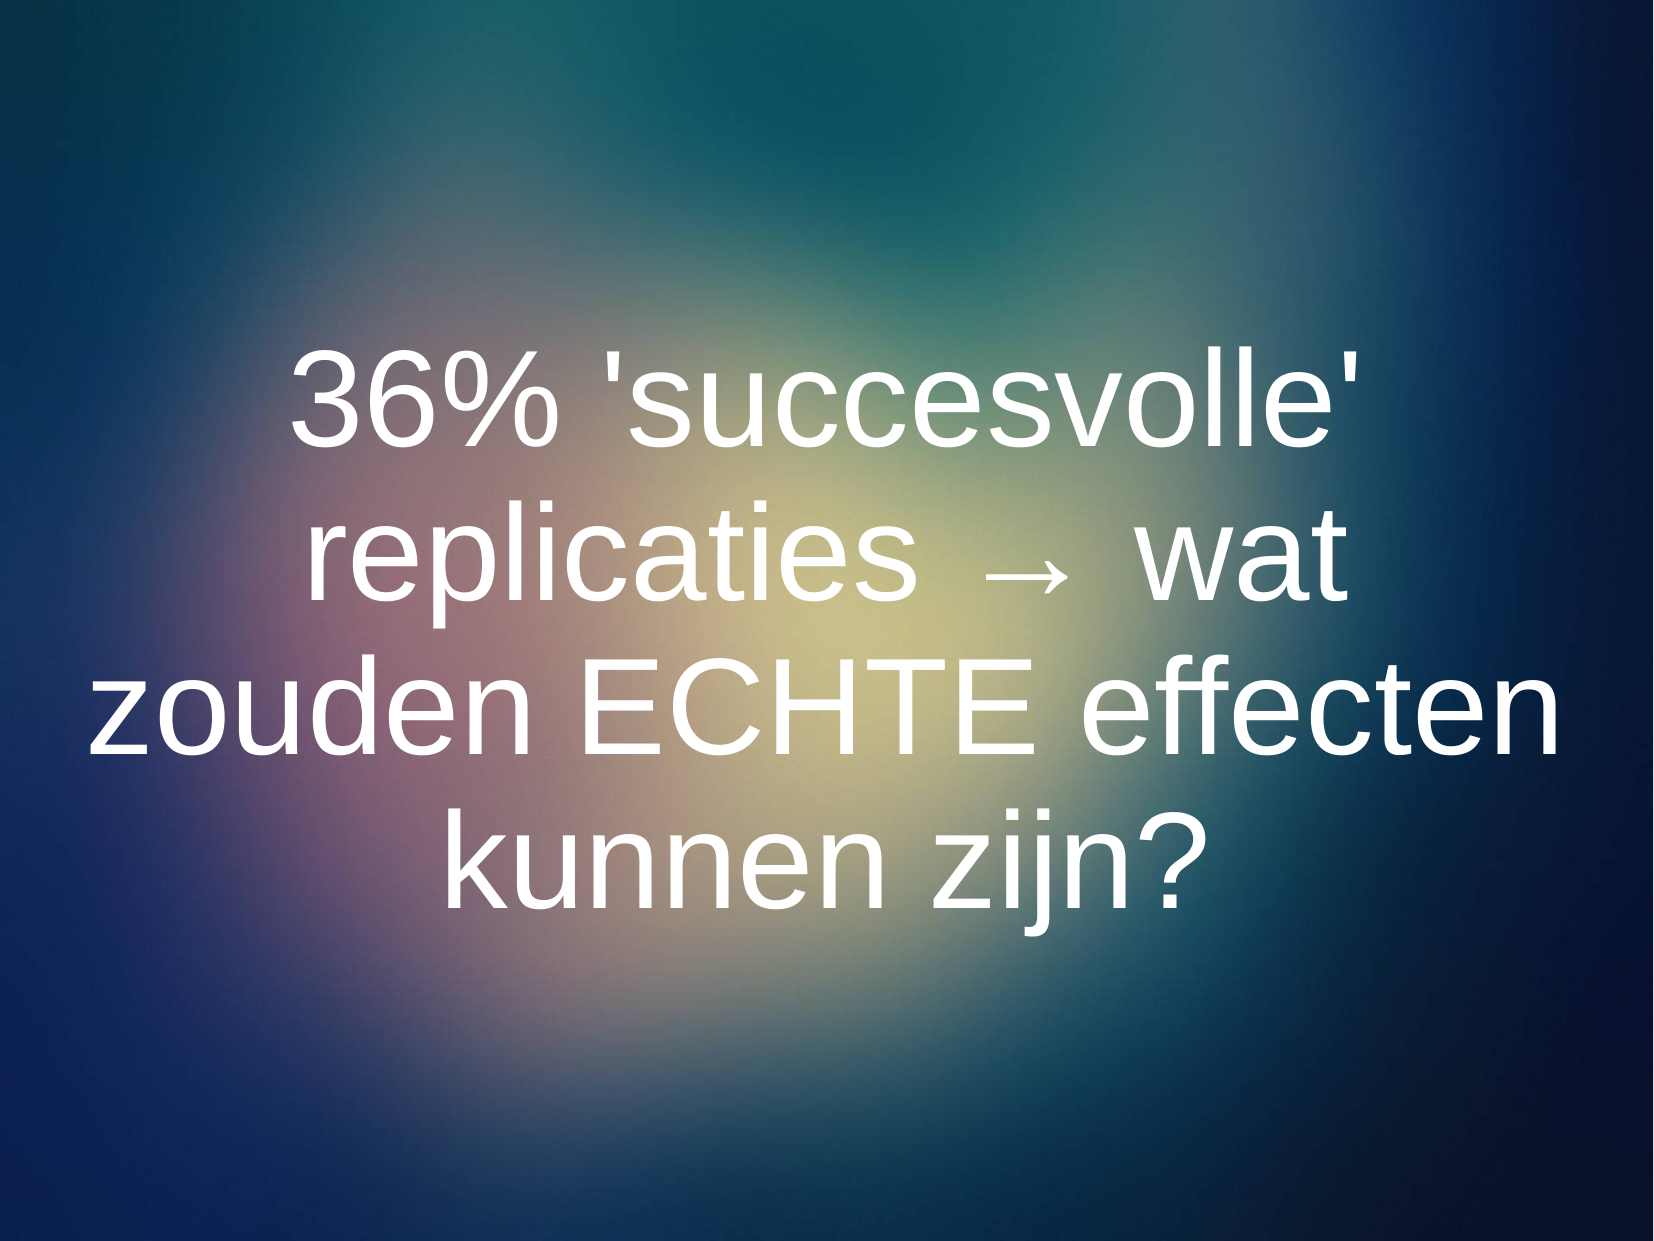

36% 'succesvolle' replicaties → wat zouden ECHTE effecten kunnen zijn?